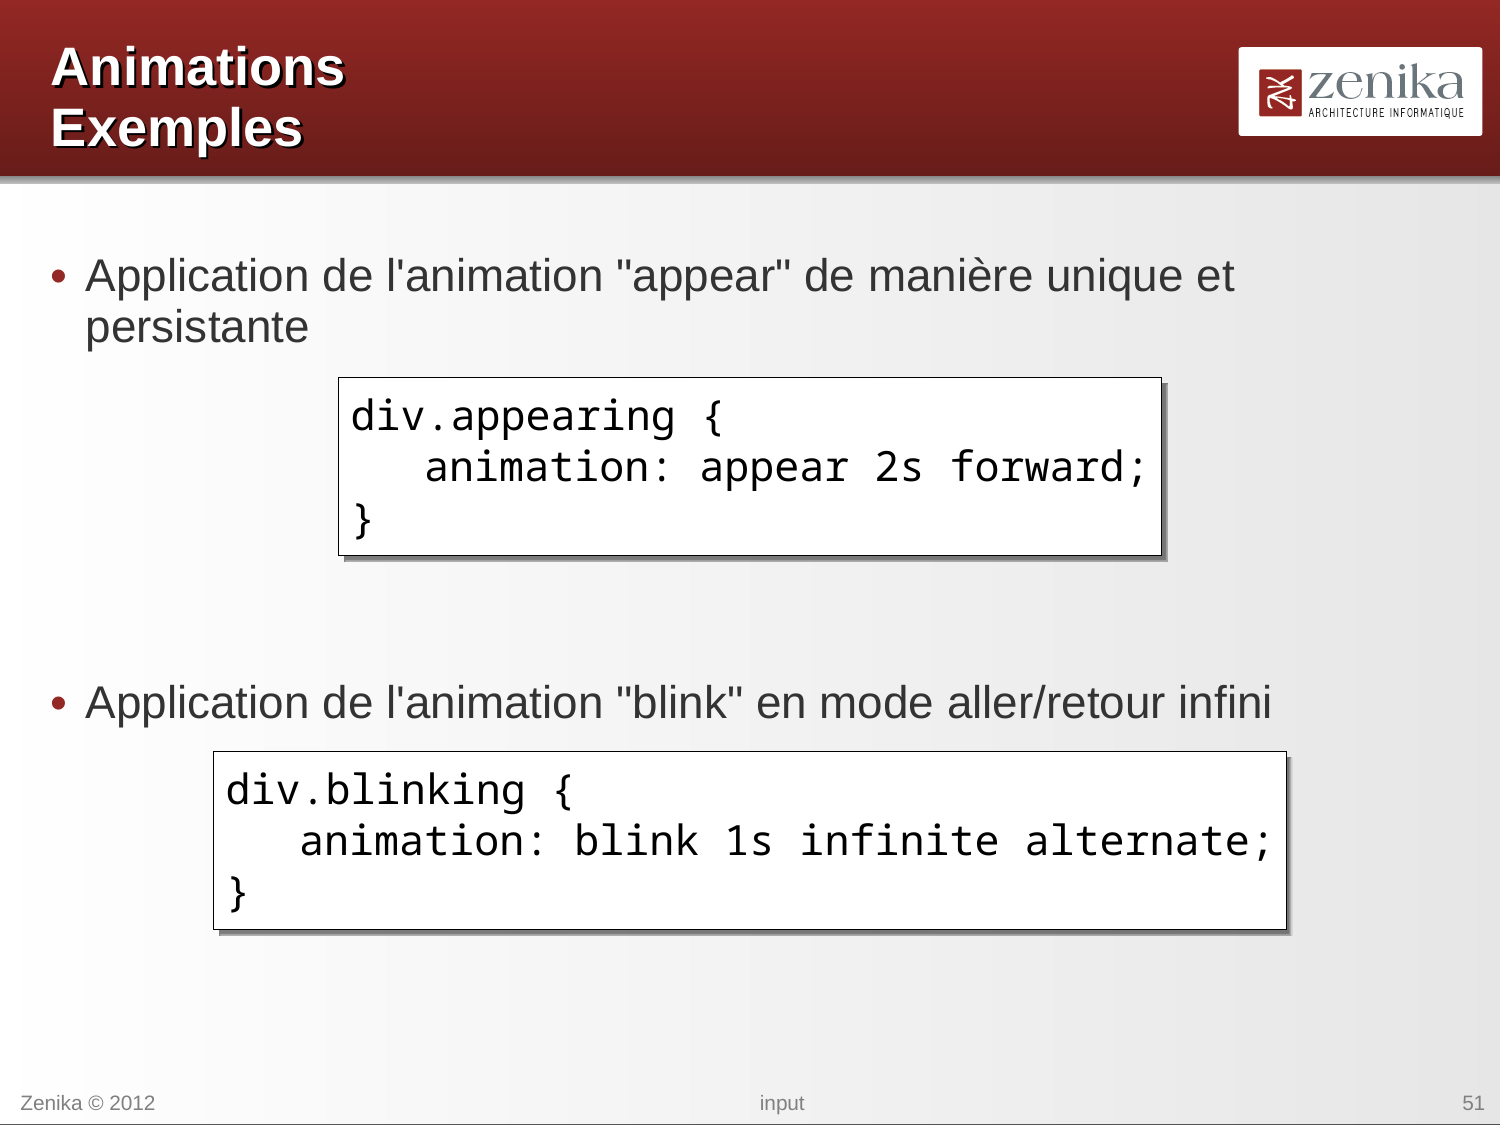

# Animations Exemples
Application de l'animation "appear" de manière unique et persistante
Application de l'animation "blink" en mode aller/retour infini
div.appearing {
	animation: appear 2s forward;
}
div.blinking {
	animation: blink 1s infinite alternate;
}